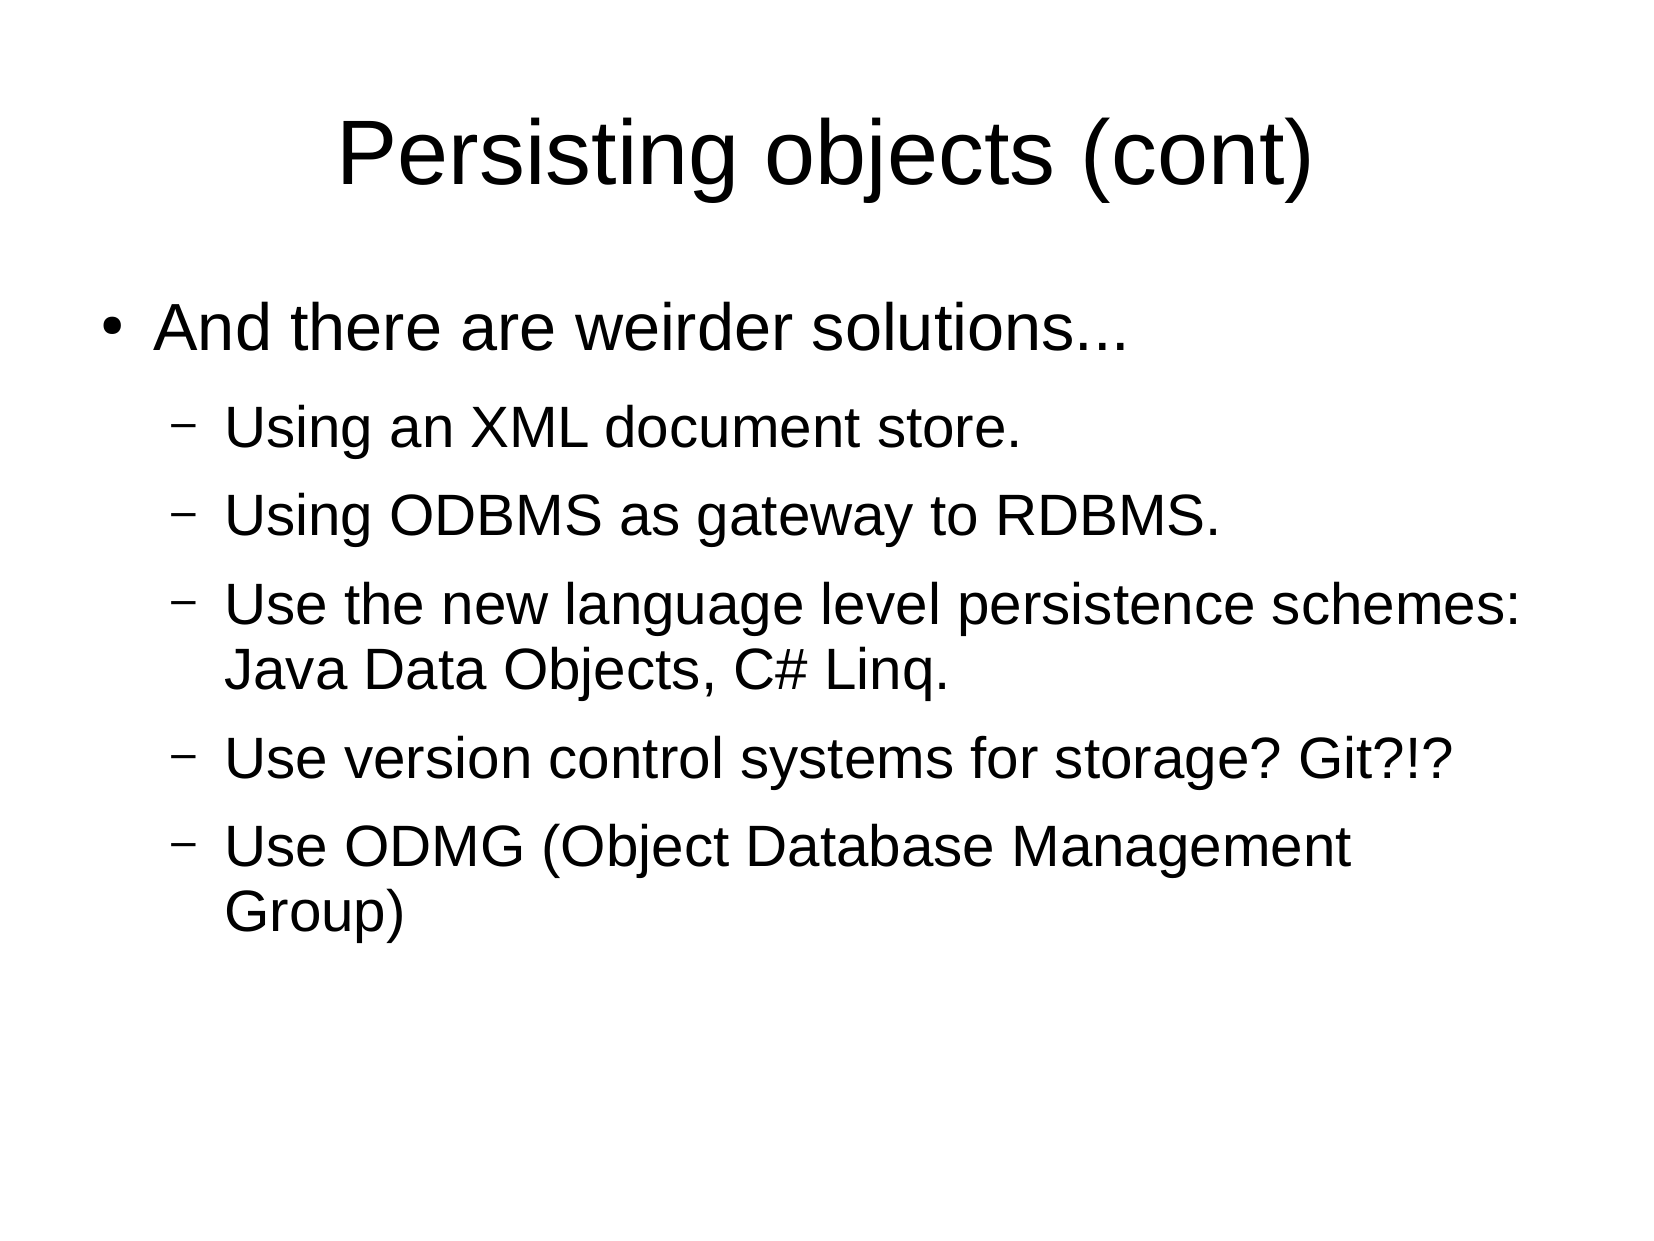

# Persisting objects (cont)
And there are weirder solutions...
Using an XML document store.
Using ODBMS as gateway to RDBMS.
Use the new language level persistence schemes: Java Data Objects, C# Linq.
Use version control systems for storage? Git?!?
Use ODMG (Object Database Management Group)